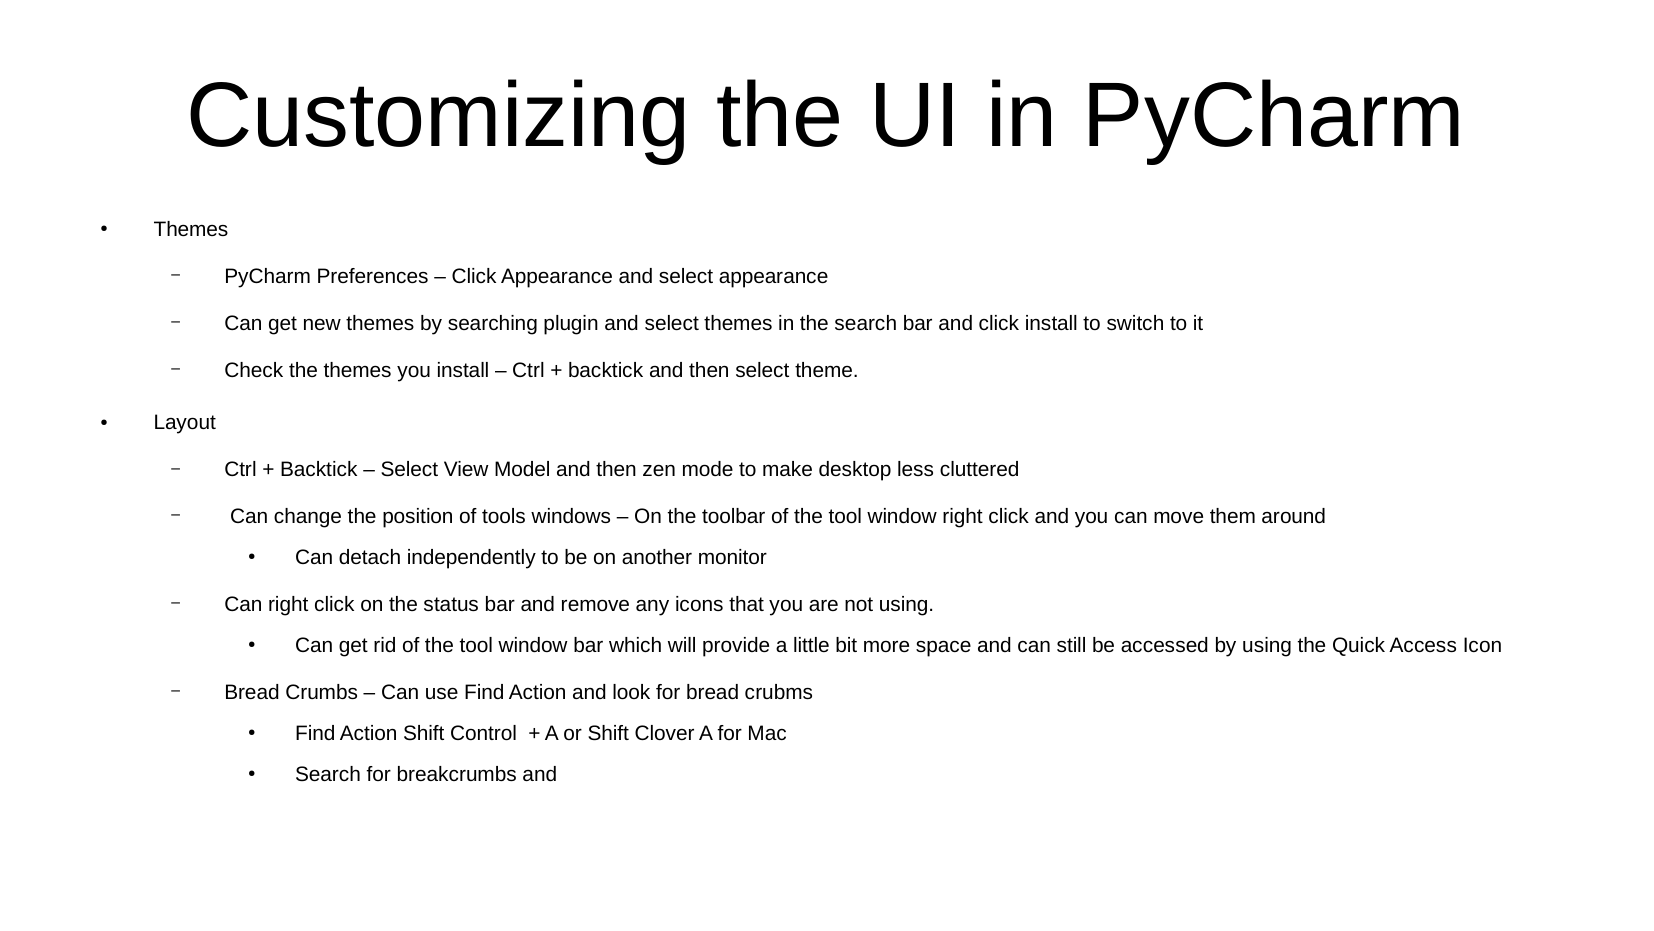

# Customizing the UI in PyCharm
Themes
PyCharm Preferences – Click Appearance and select appearance
Can get new themes by searching plugin and select themes in the search bar and click install to switch to it
Check the themes you install – Ctrl + backtick and then select theme.
Layout
Ctrl + Backtick – Select View Model and then zen mode to make desktop less cluttered
 Can change the position of tools windows – On the toolbar of the tool window right click and you can move them around
Can detach independently to be on another monitor
Can right click on the status bar and remove any icons that you are not using.
Can get rid of the tool window bar which will provide a little bit more space and can still be accessed by using the Quick Access Icon
Bread Crumbs – Can use Find Action and look for bread crubms
Find Action Shift Control + A or Shift Clover A for Mac
Search for breakcrumbs and